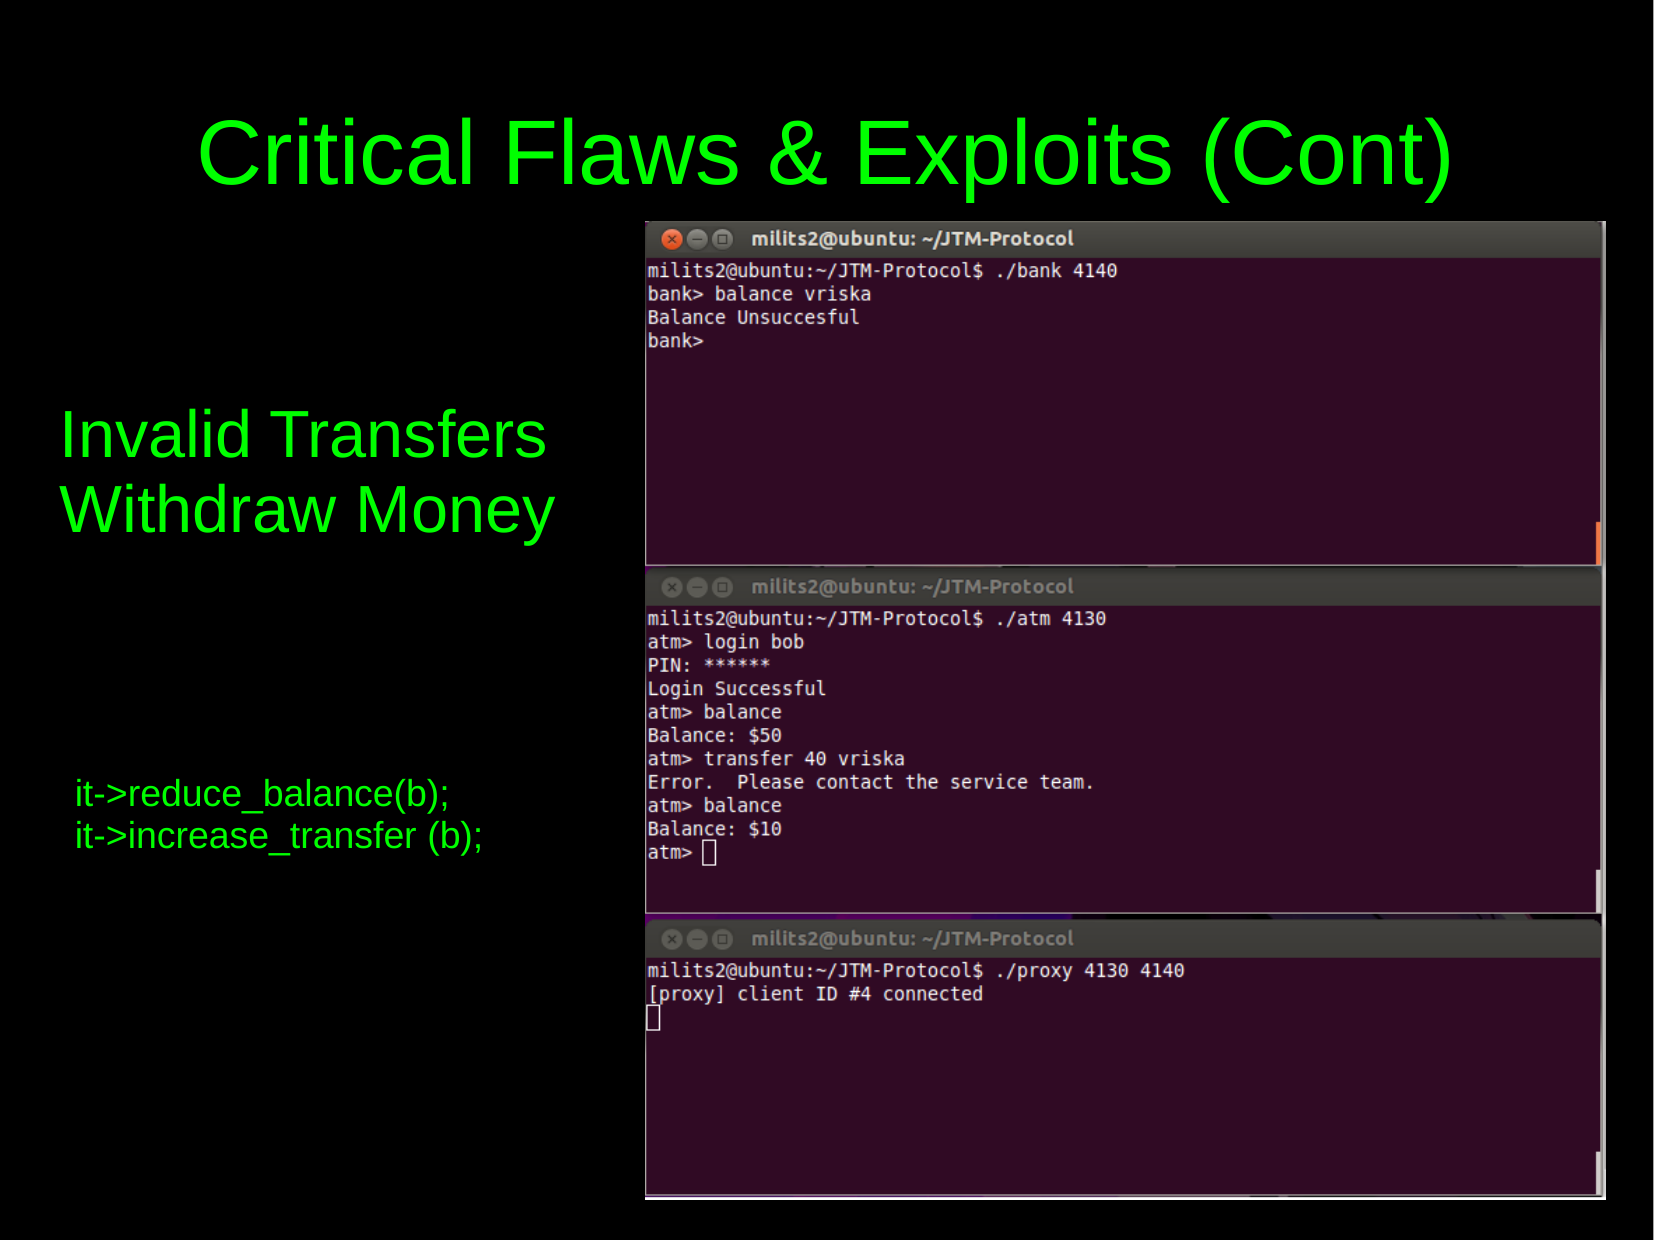

# Critical Flaws & Exploits (Cont)
Invalid Transfers Withdraw Money
it->reduce_balance(b);
it->increase_transfer (b);